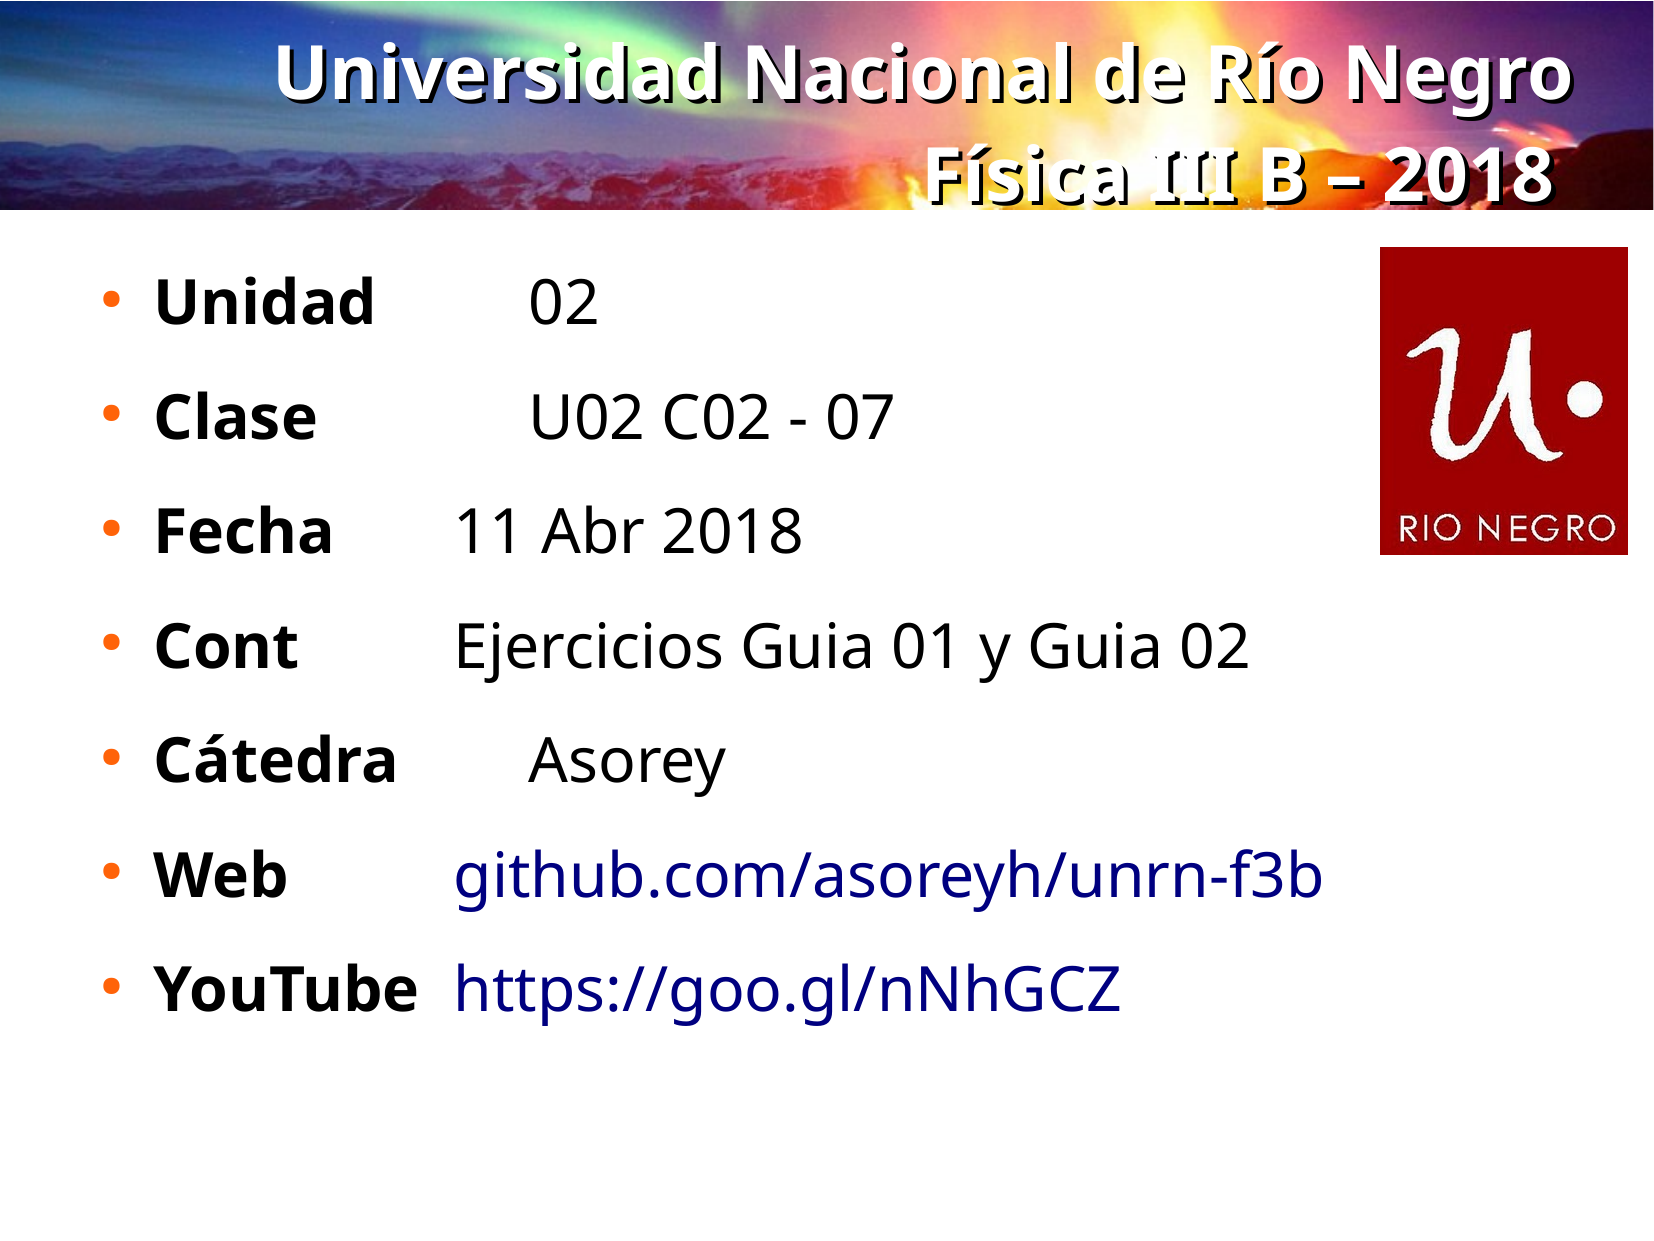

# Universidad Nacional de Río Negro Física III B – 2018
Unidad 		02
Clase			U02 C02 - 07
Fecha		11 Abr 2018
Cont			Ejercicios Guia 01 y Guia 02
Cátedra		Asorey
Web			github.com/asoreyh/unrn-f3b
YouTube	https://goo.gl/nNhGCZ